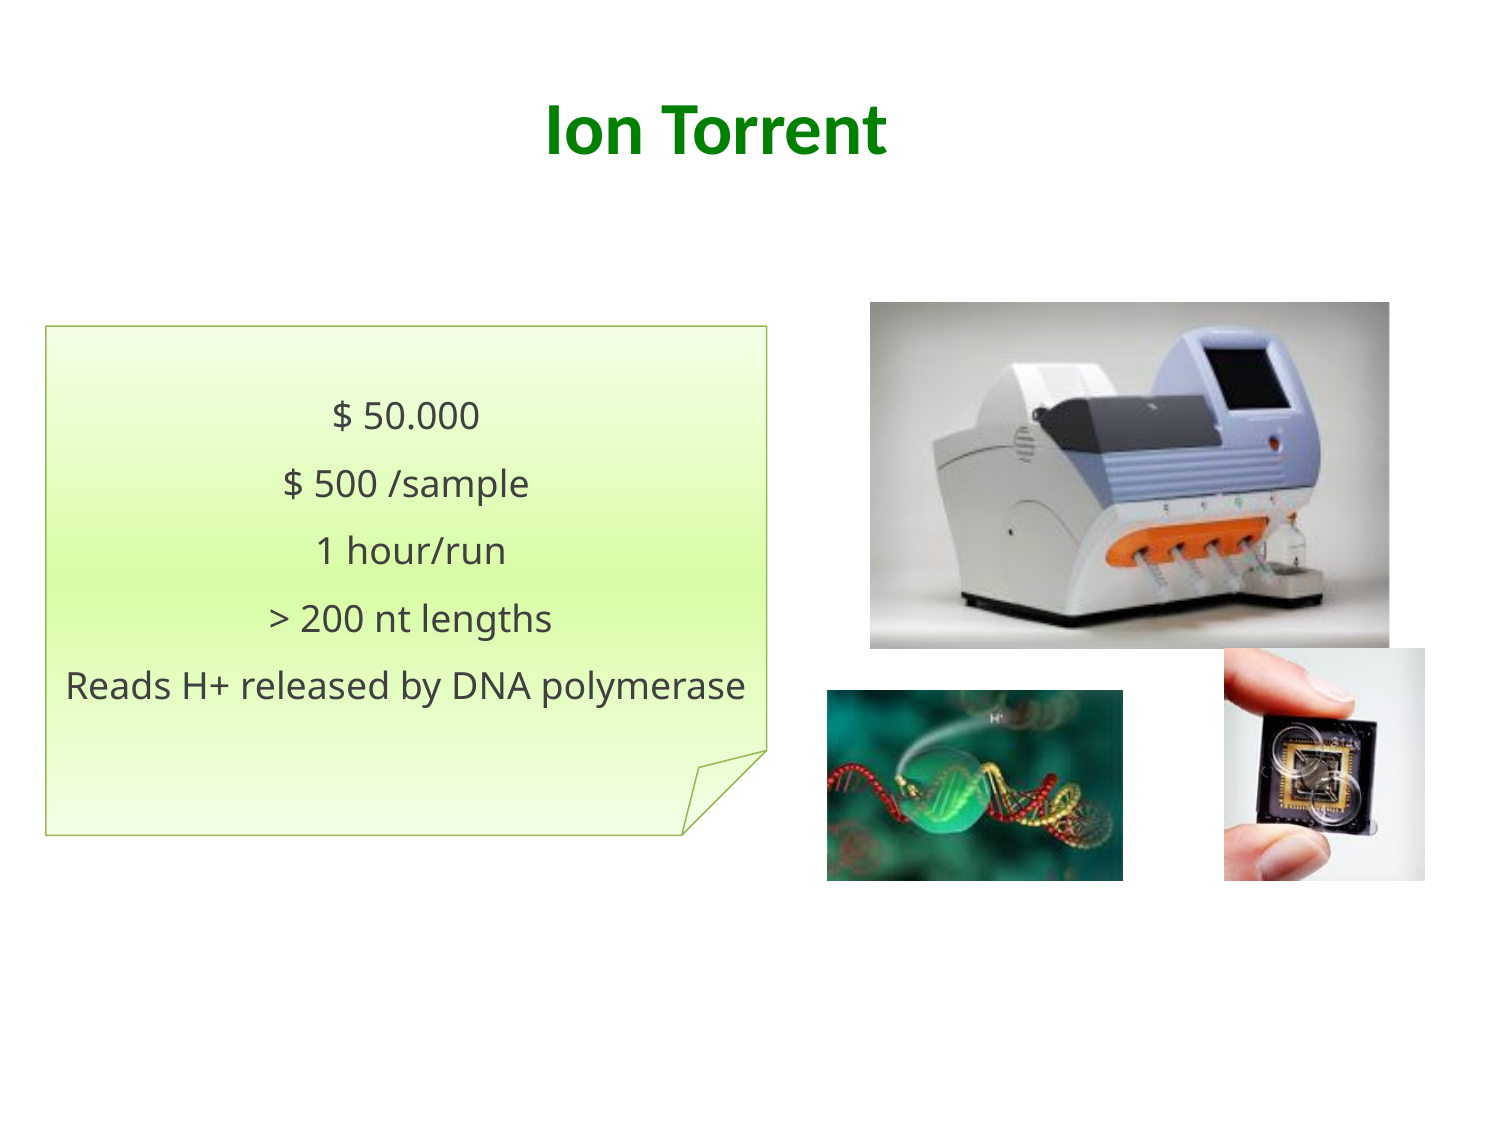

Ion Torrent
$ 50.000
$ 500 /sample
 1 hour/run
 > 200 nt lengths
Reads H+ released by DNA polymerase